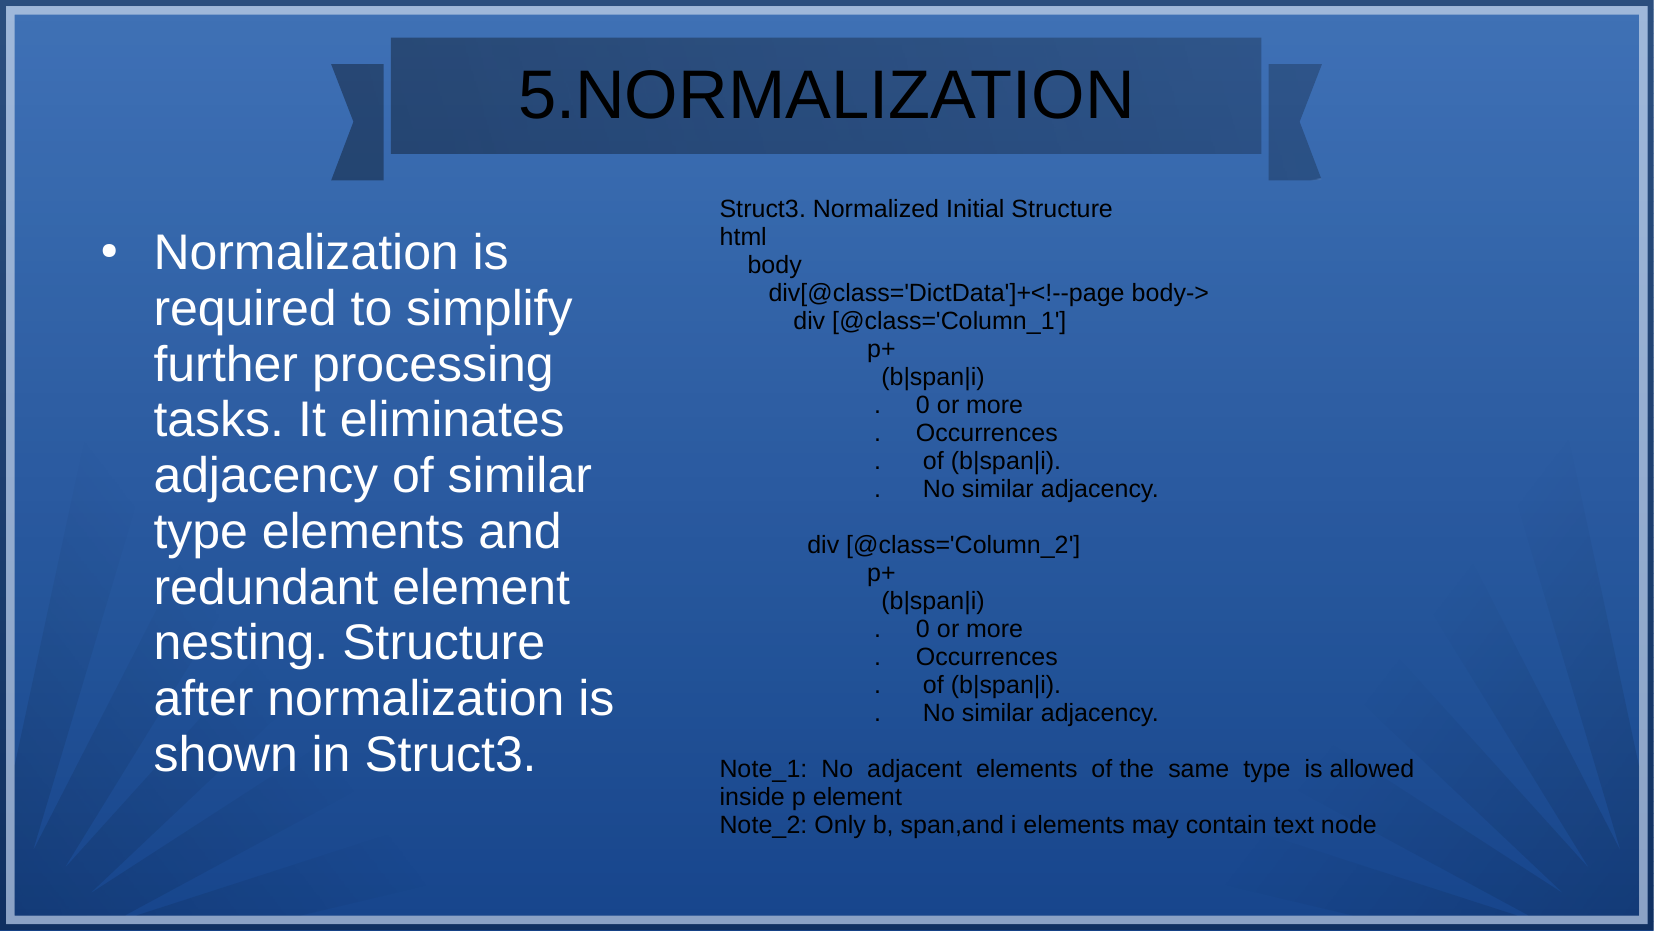

# 5.NORMALIZATION
Struct3. Normalized Initial Structure
html
 body
 div[@class='DictData']+<!--page body->
	div [@class='Column_1']
		p+
	 	 (b|span|i)
		 . 0 or more
		 . Occurrences
		 . of (b|span|i).
		 . No similar adjacency.
	 div [@class='Column_2']
		p+
	 	 (b|span|i)
		 . 0 or more
		 . Occurrences
		 . of (b|span|i).
		 . No similar adjacency.
Note_1: No adjacent elements of the same type is allowed inside p element
Note_2: Only b, span,and i elements may contain text node
Normalization is required to simplify further processing tasks. It eliminates adjacency of similar type elements and redundant element nesting. Structure after normalization is shown in Struct3.